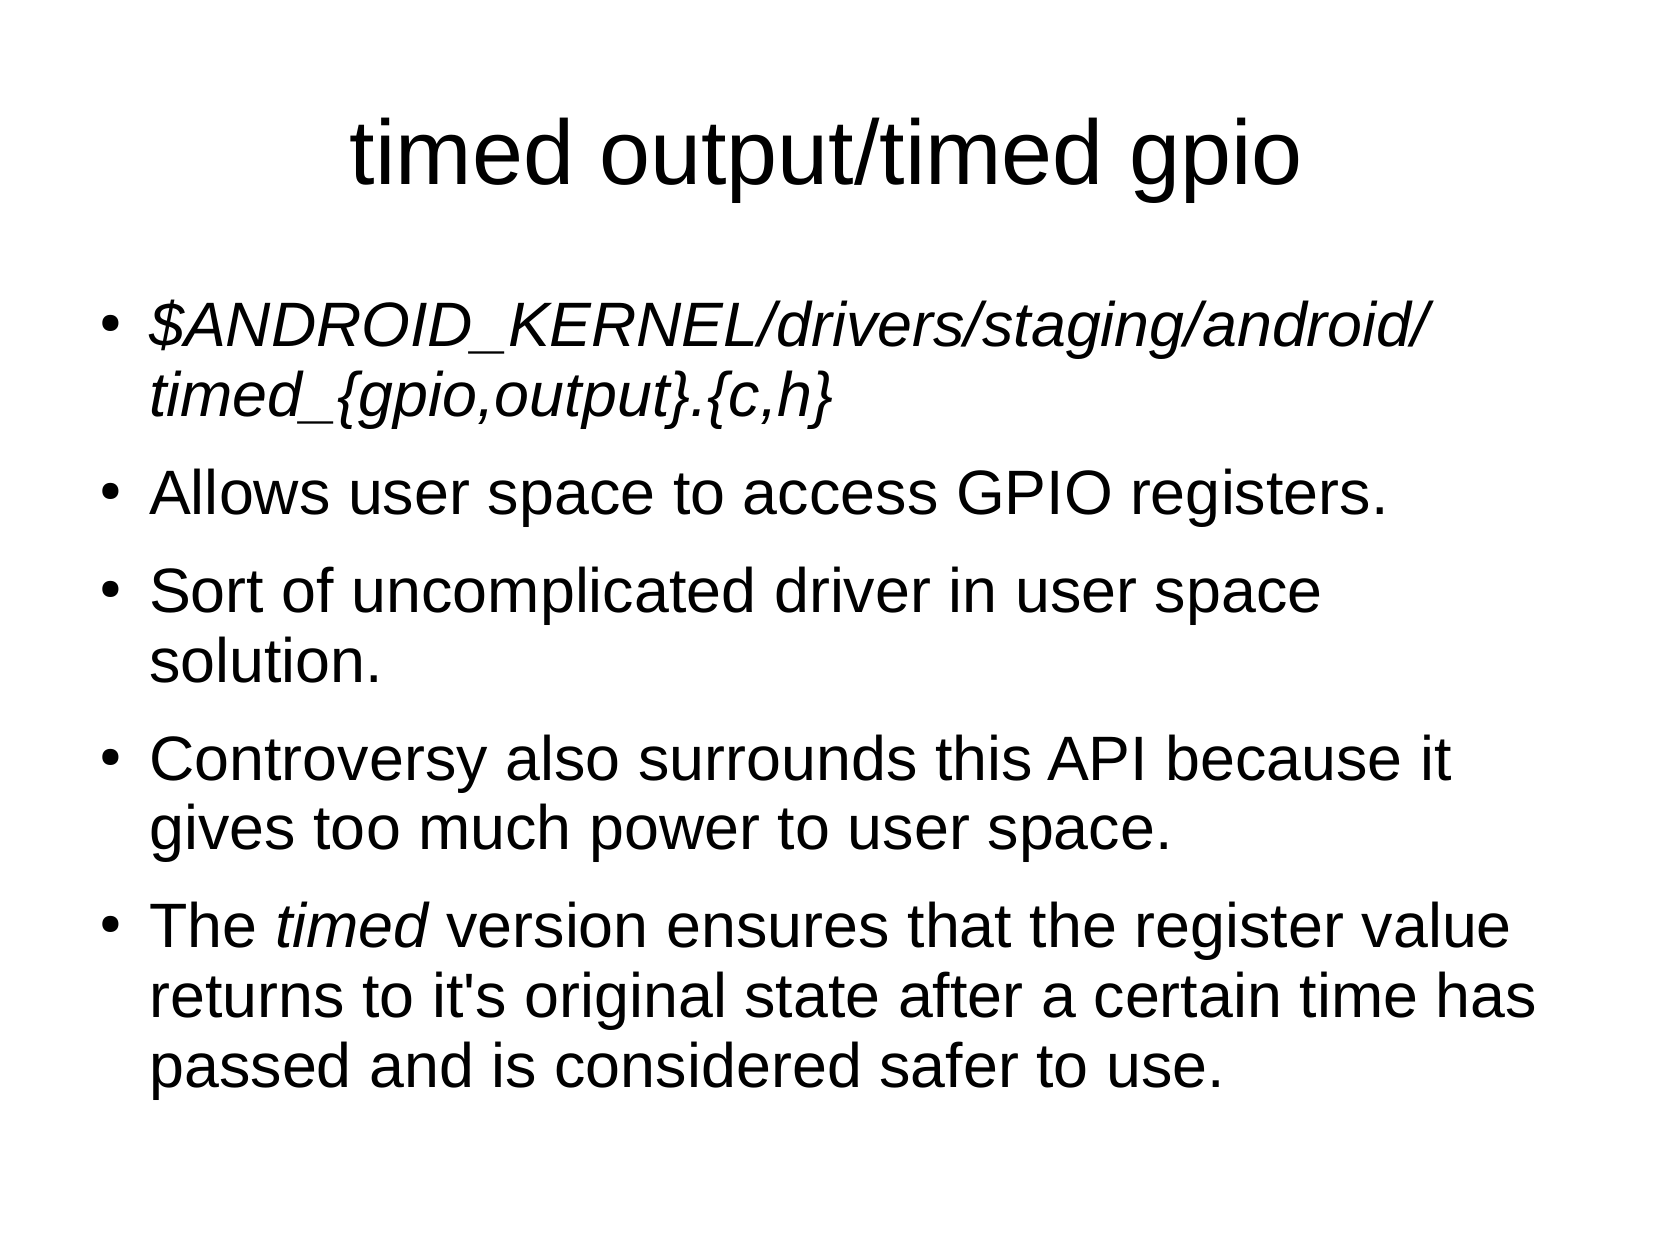

# timed output/timed gpio
$ANDROID_KERNEL/drivers/staging/android/timed_{gpio,output}.{c,h}
Allows user space to access GPIO registers.
Sort of uncomplicated driver in user space solution.
Controversy also surrounds this API because it gives too much power to user space.
The timed version ensures that the register value returns to it's original state after a certain time has passed and is considered safer to use.